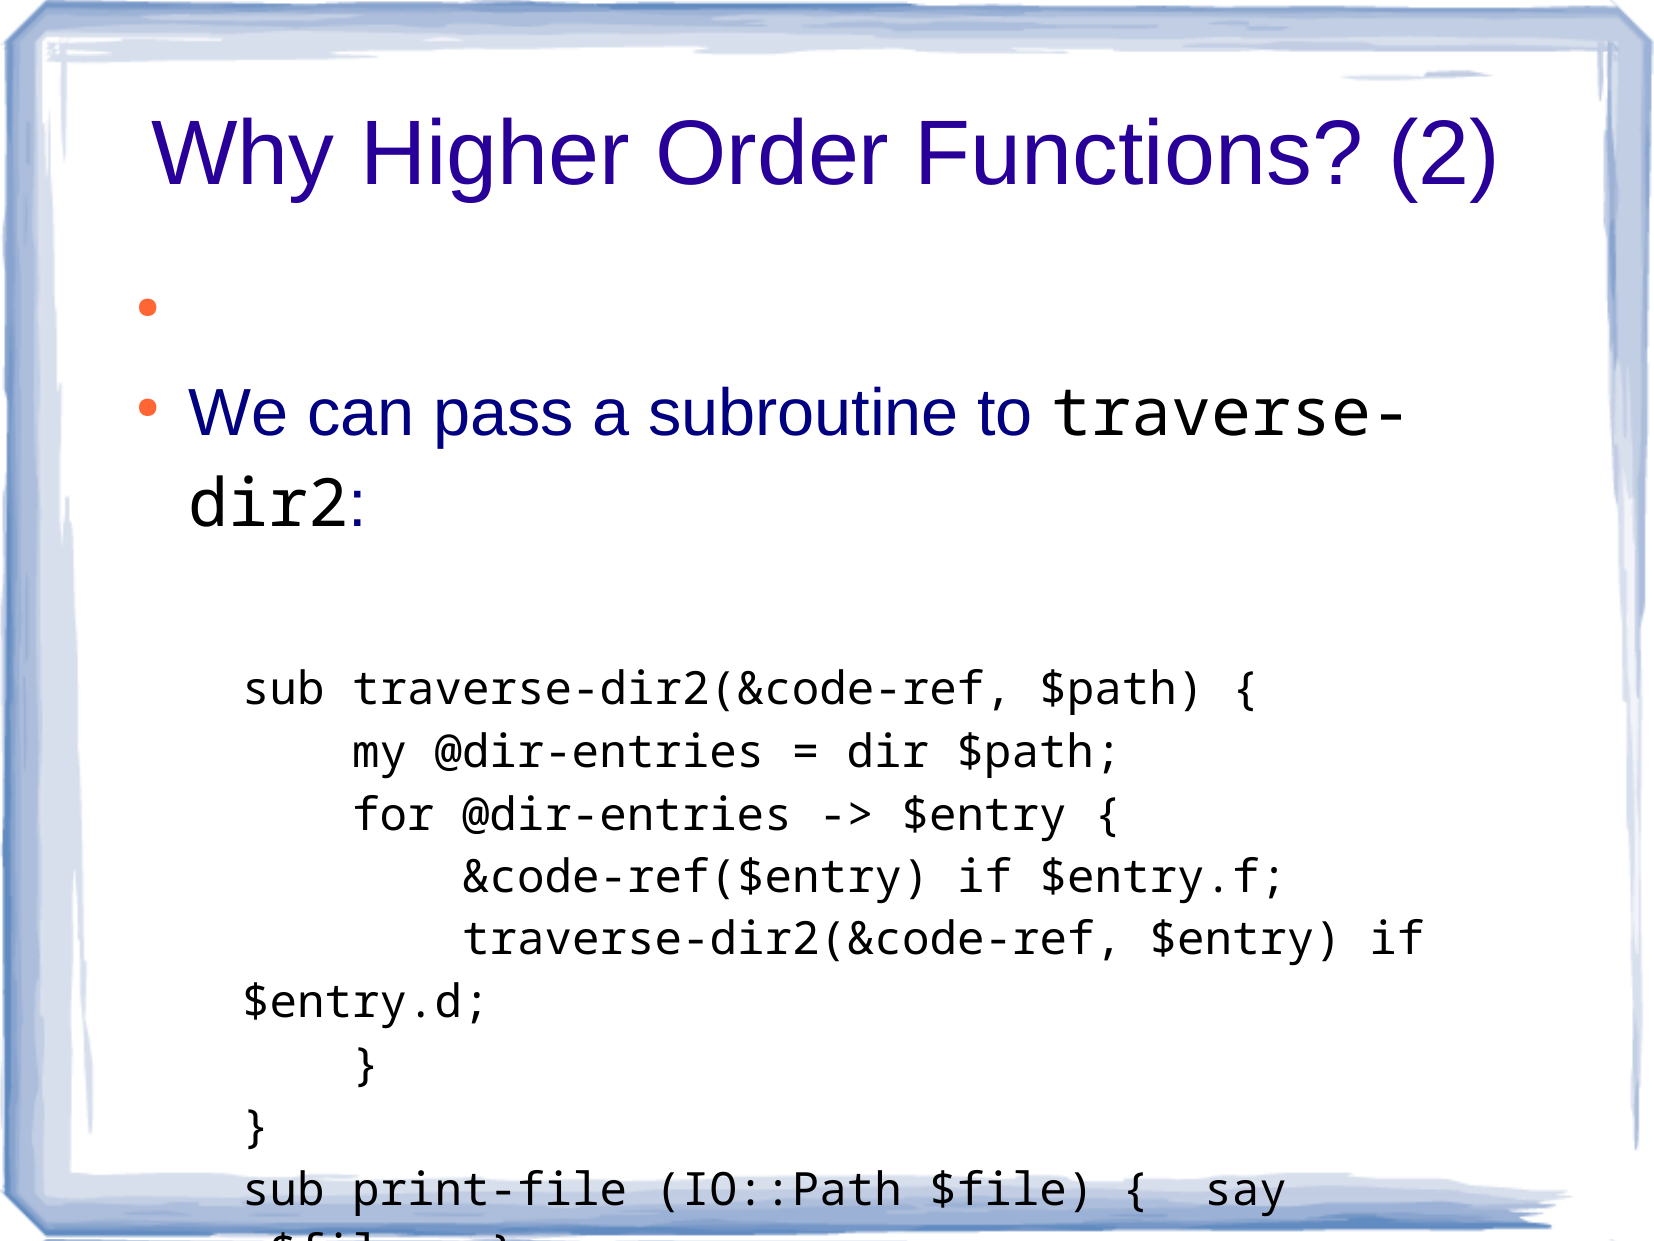

# Why Higher Order Functions? (2)
We can pass a subroutine to traverse-dir2:
sub traverse-dir2(&code-ref, $path) {
 my @dir-entries = dir $path;
 for @dir-entries -> $entry {
 &code-ref($entry) if $entry.f;
 traverse-dir2(&code-ref, $entry) if $entry.d;
 }
}
sub print-file (IO::Path $file) { say ~$file; }
traverse-dir2 &print-file, '/home/Laurent';